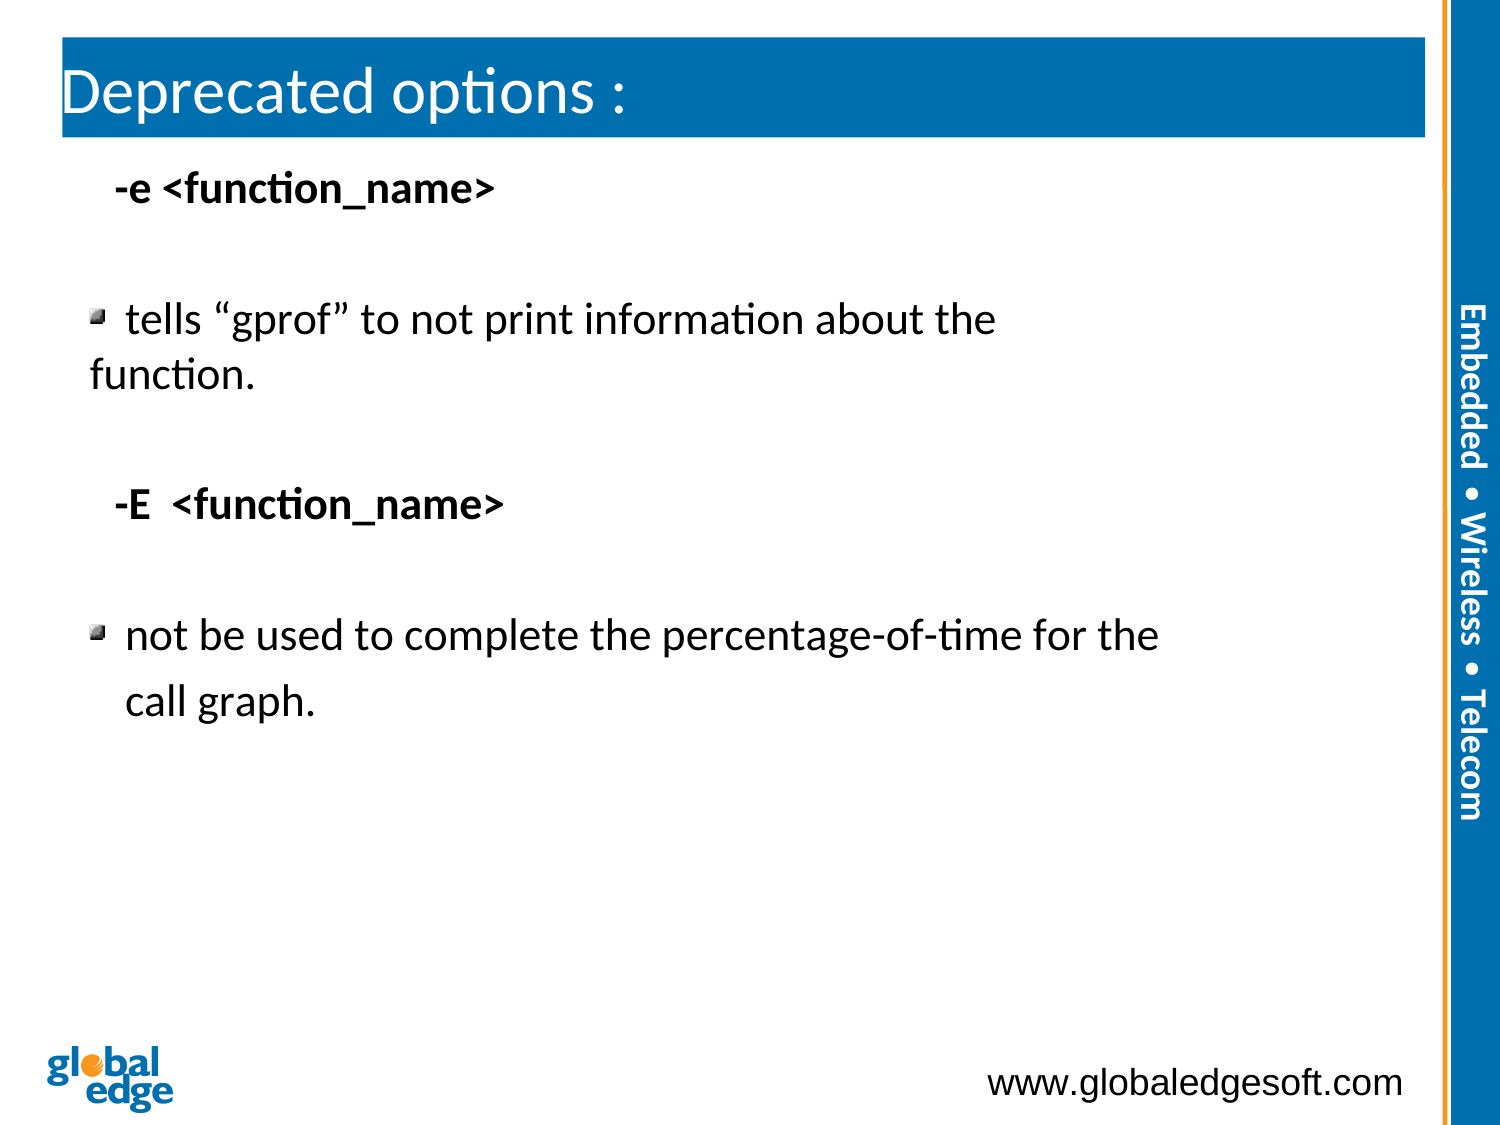

# Deprecated options :
 -e <function_name>
 tells “gprof” to not print information about the 	 function.
 -E <function_name>
 not be used to complete the percentage-of-time for the
 call graph.